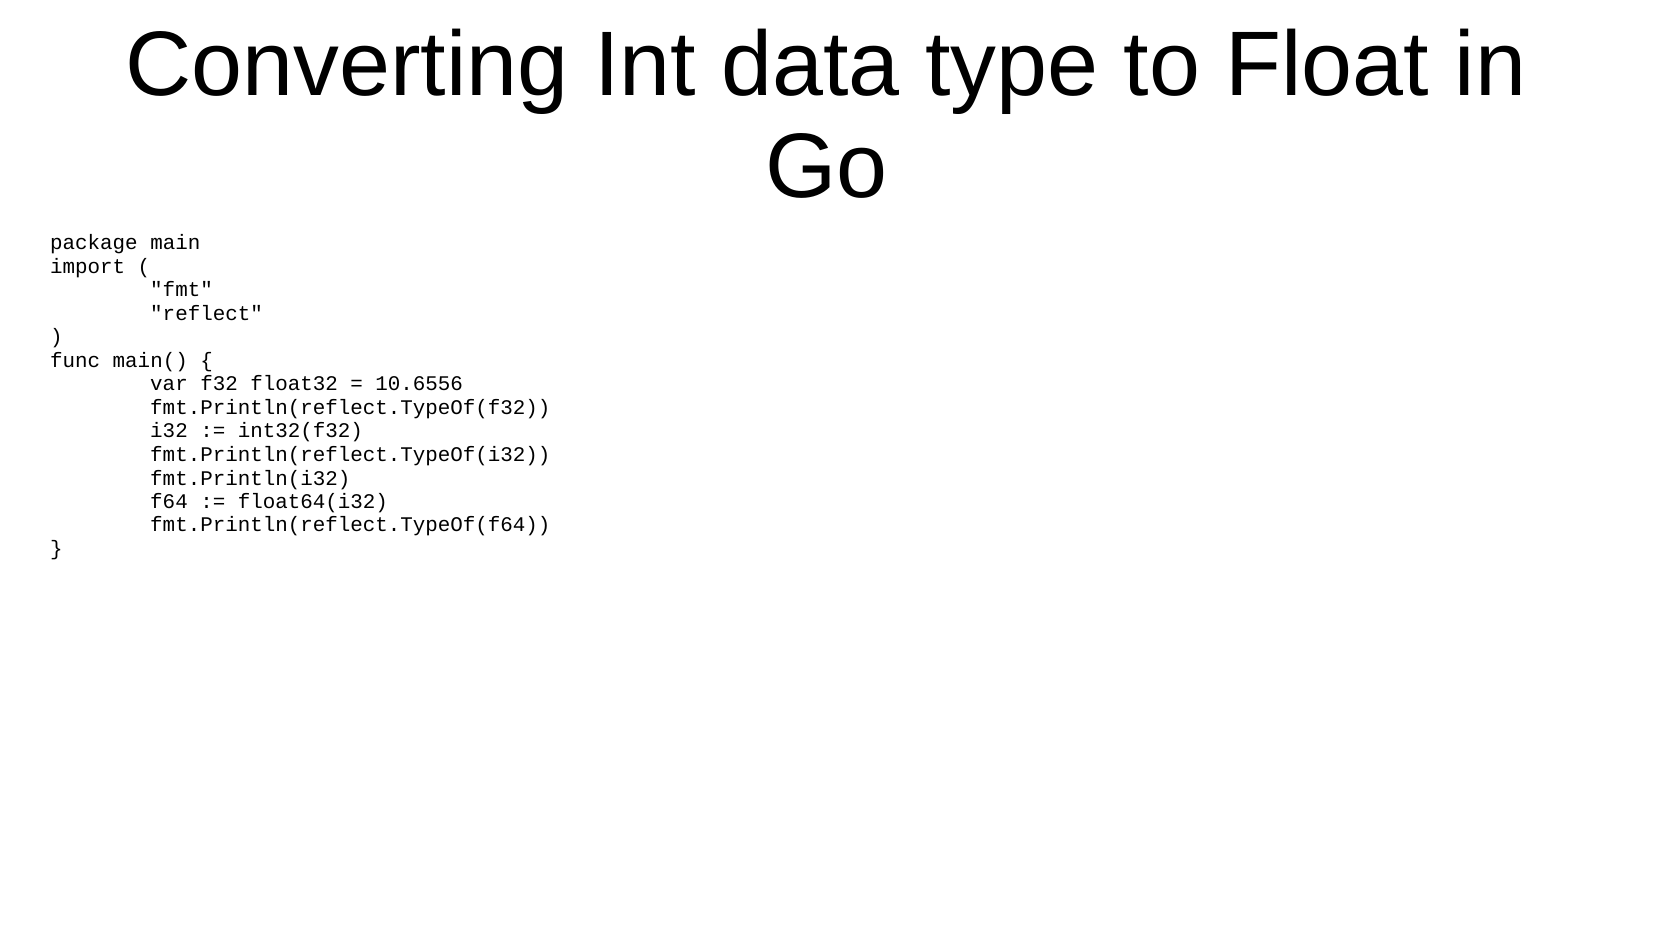

# Converting Int data type to Float in Go
package main
import (
 "fmt"
 "reflect"
)
func main() {
 var f32 float32 = 10.6556
 fmt.Println(reflect.TypeOf(f32))
 i32 := int32(f32)
 fmt.Println(reflect.TypeOf(i32))
 fmt.Println(i32)
 f64 := float64(i32)
 fmt.Println(reflect.TypeOf(f64))
}